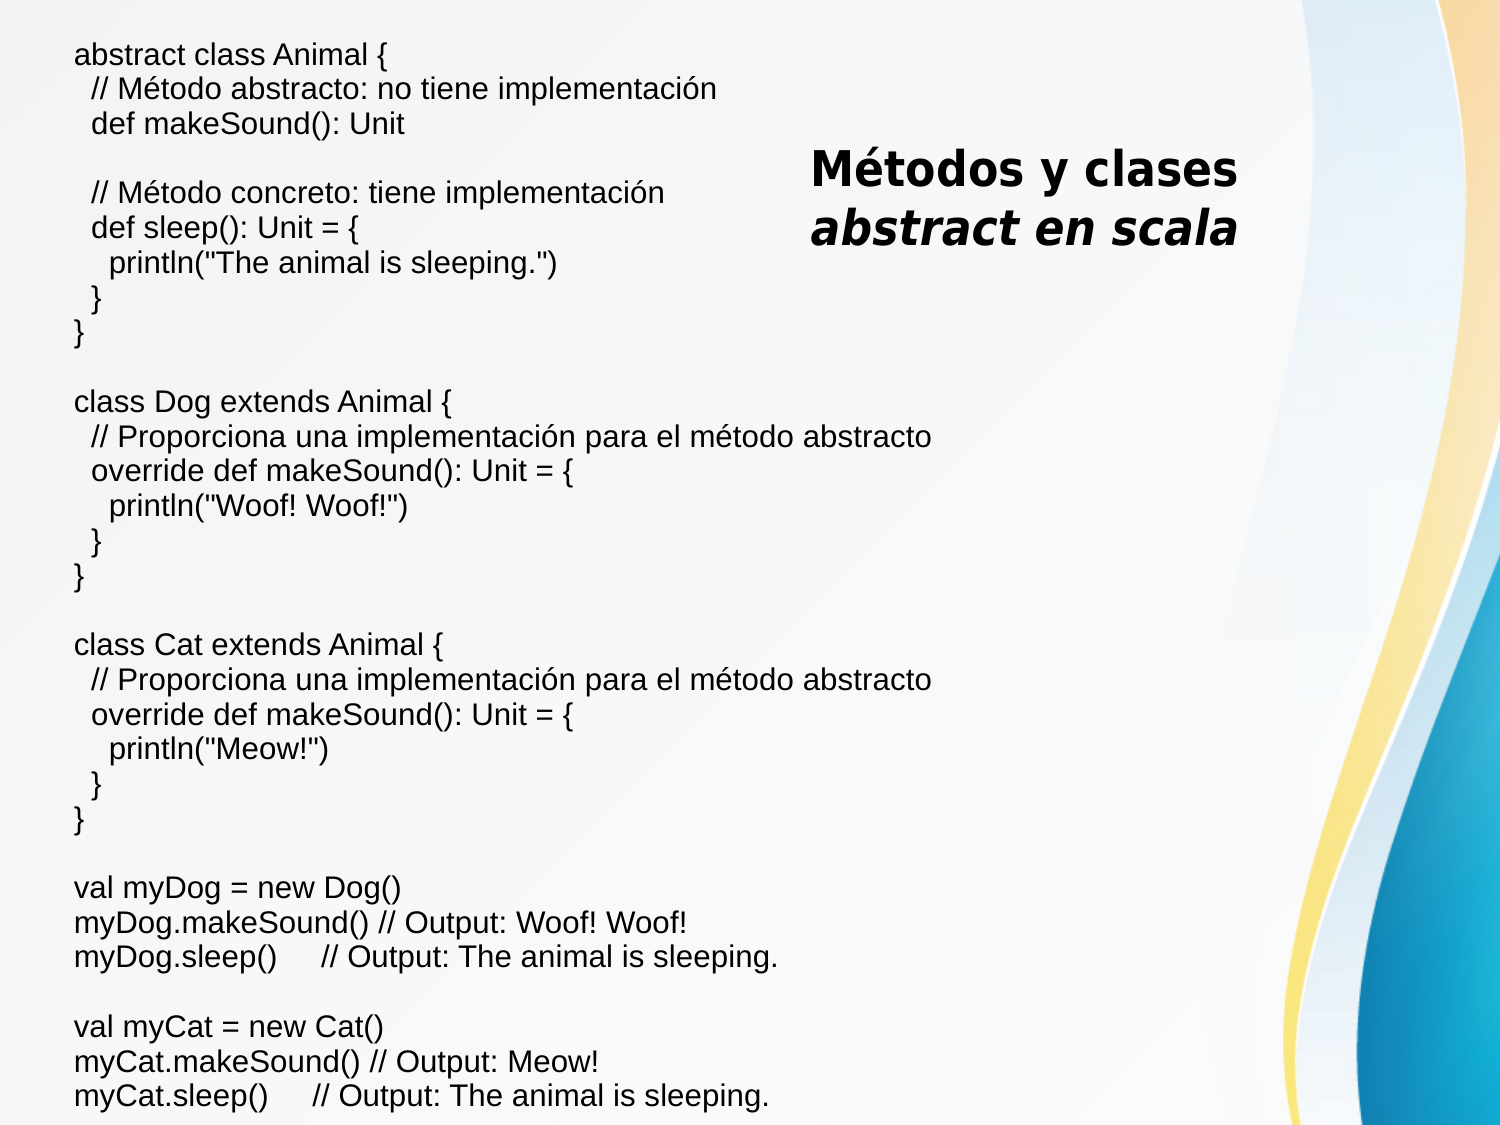

abstract class Animal {
 // Método abstracto: no tiene implementación
 def makeSound(): Unit
 // Método concreto: tiene implementación
 def sleep(): Unit = {
 println("The animal is sleeping.")
 }
}
class Dog extends Animal {
 // Proporciona una implementación para el método abstracto
 override def makeSound(): Unit = {
 println("Woof! Woof!")
 }
}
class Cat extends Animal {
 // Proporciona una implementación para el método abstracto
 override def makeSound(): Unit = {
 println("Meow!")
 }
}
val myDog = new Dog()
myDog.makeSound() // Output: Woof! Woof!
myDog.sleep() // Output: The animal is sleeping.
val myCat = new Cat()
myCat.makeSound() // Output: Meow!
myCat.sleep() // Output: The animal is sleeping.
Métodos y clases abstract en scala